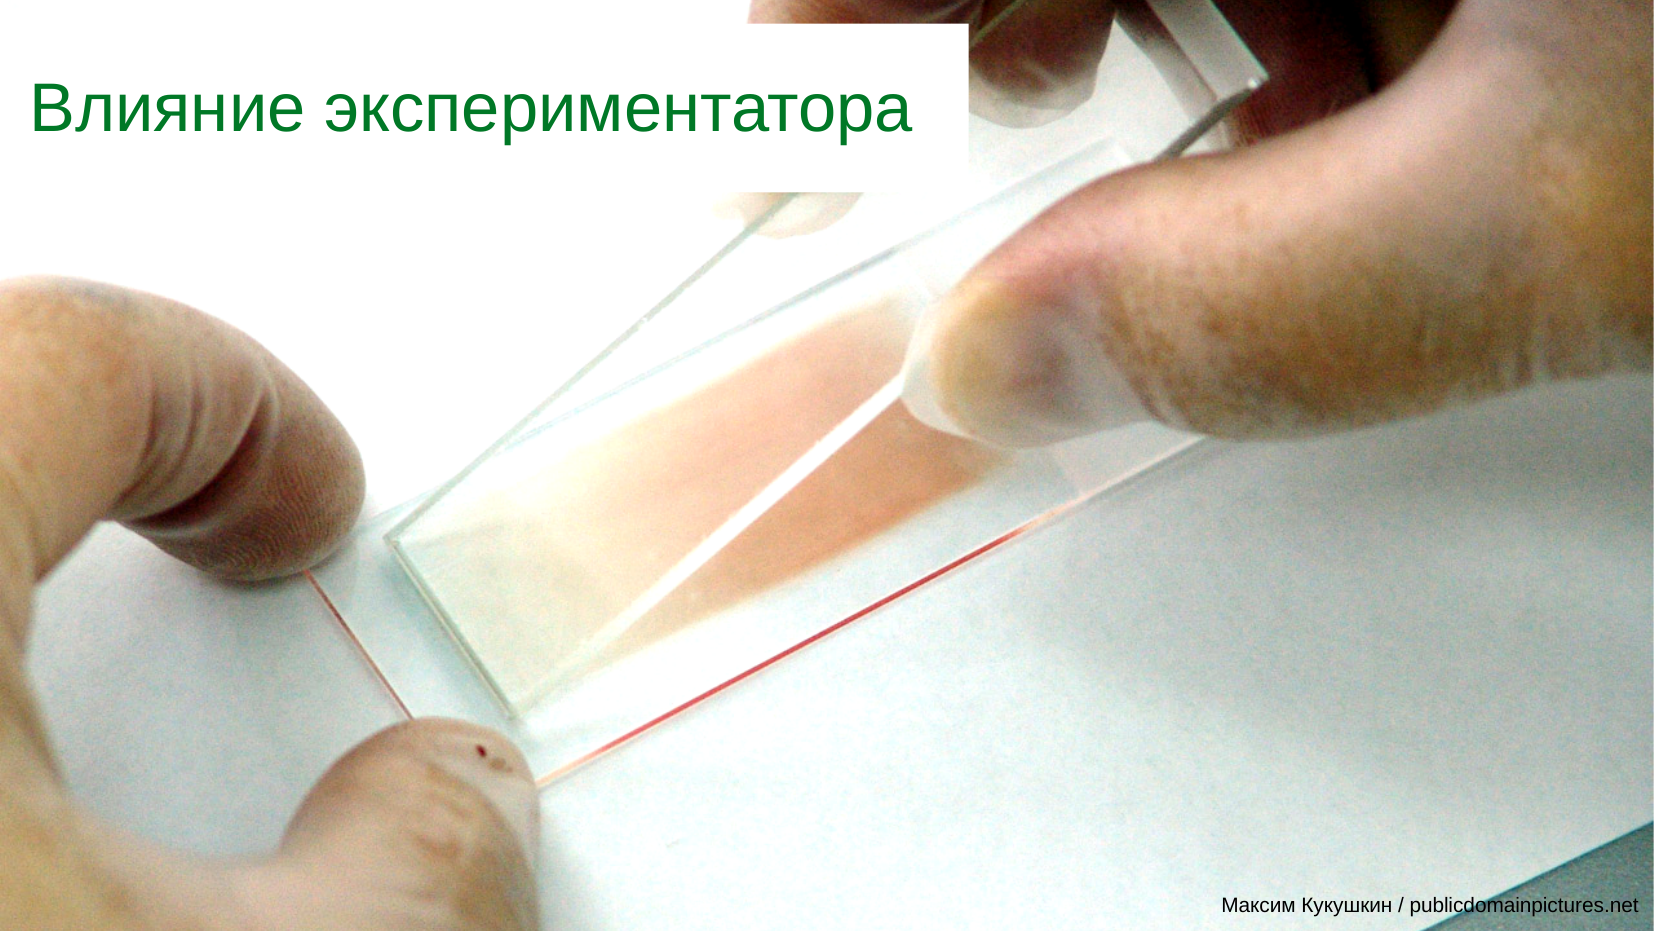

# Влияние экспериментатора
Максим Кукушкин / publicdomainpictures.net